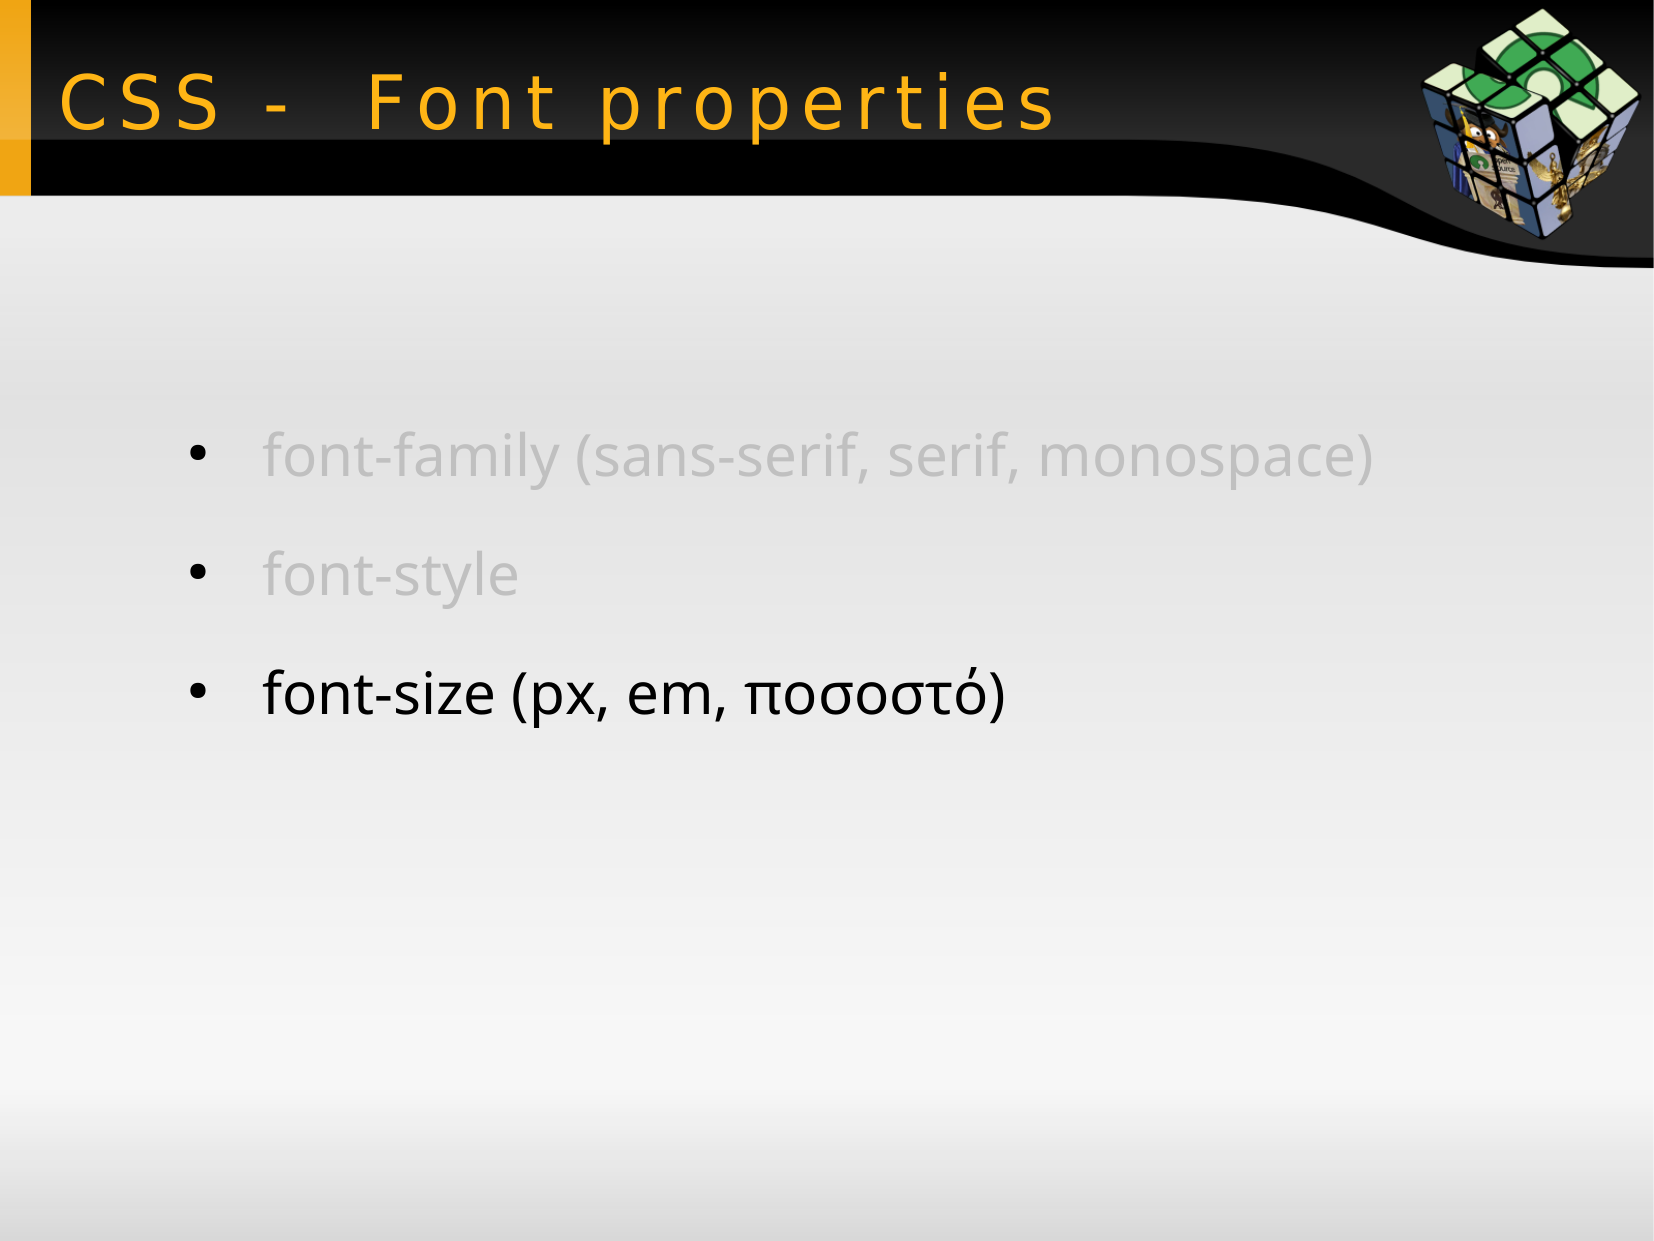

# CSS - Font properties
font-family (sans-serif, serif, monospace)
font-style
font-size (px, em, ποσοστό)